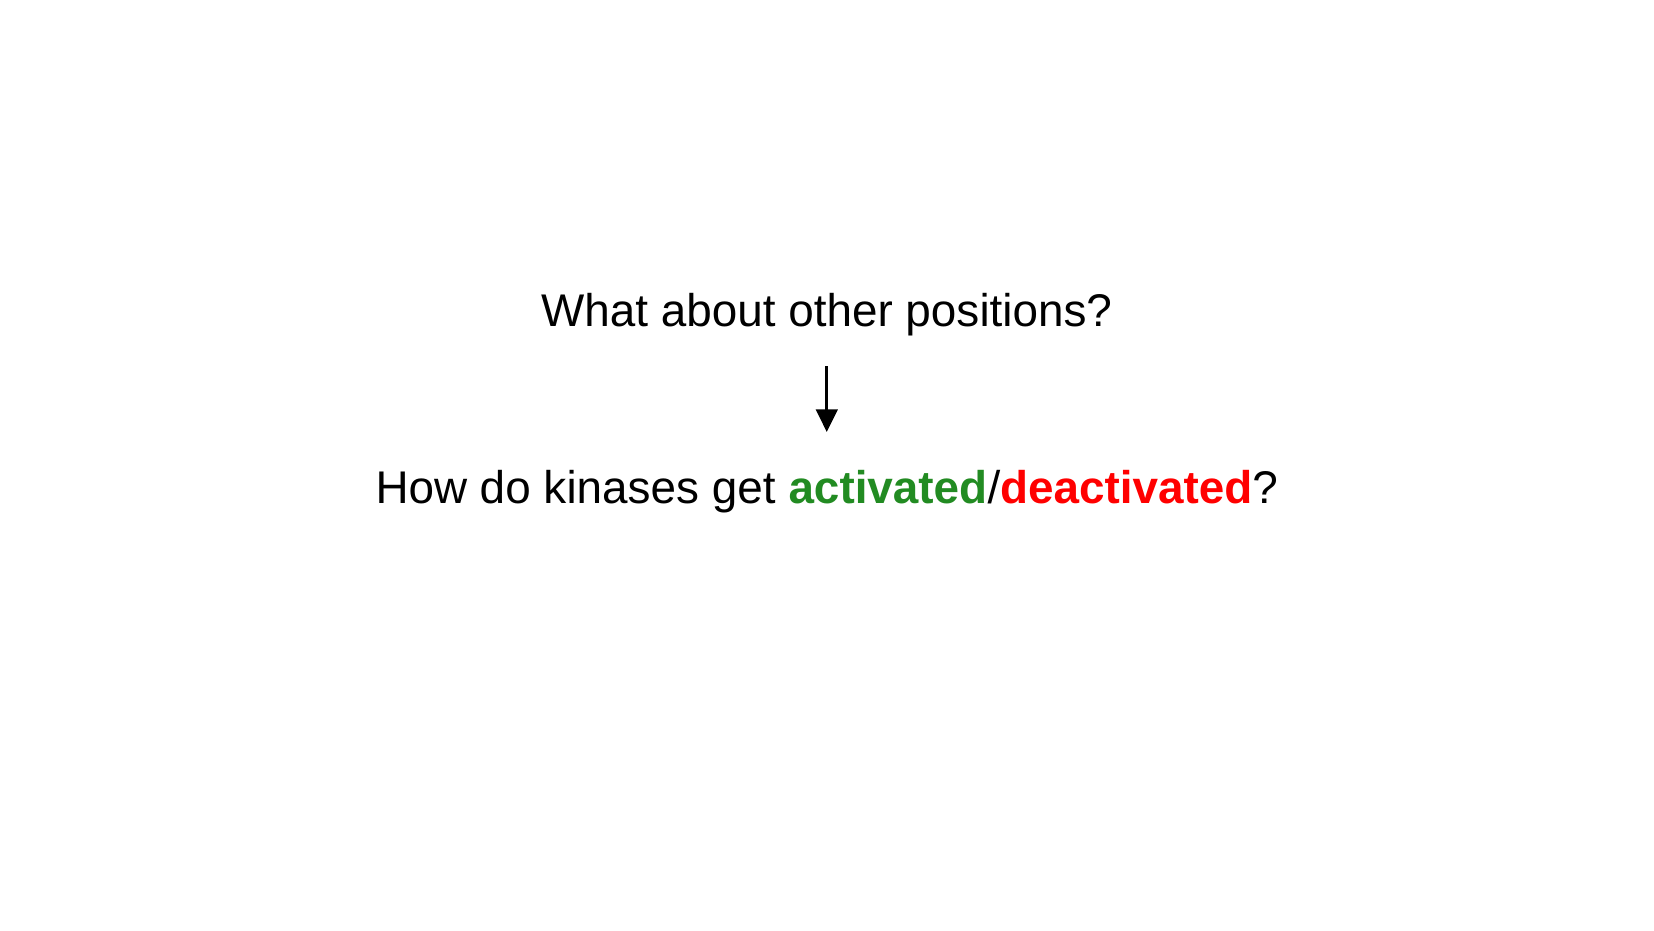

# What about other positions?
How do kinases get activated/deactivated?